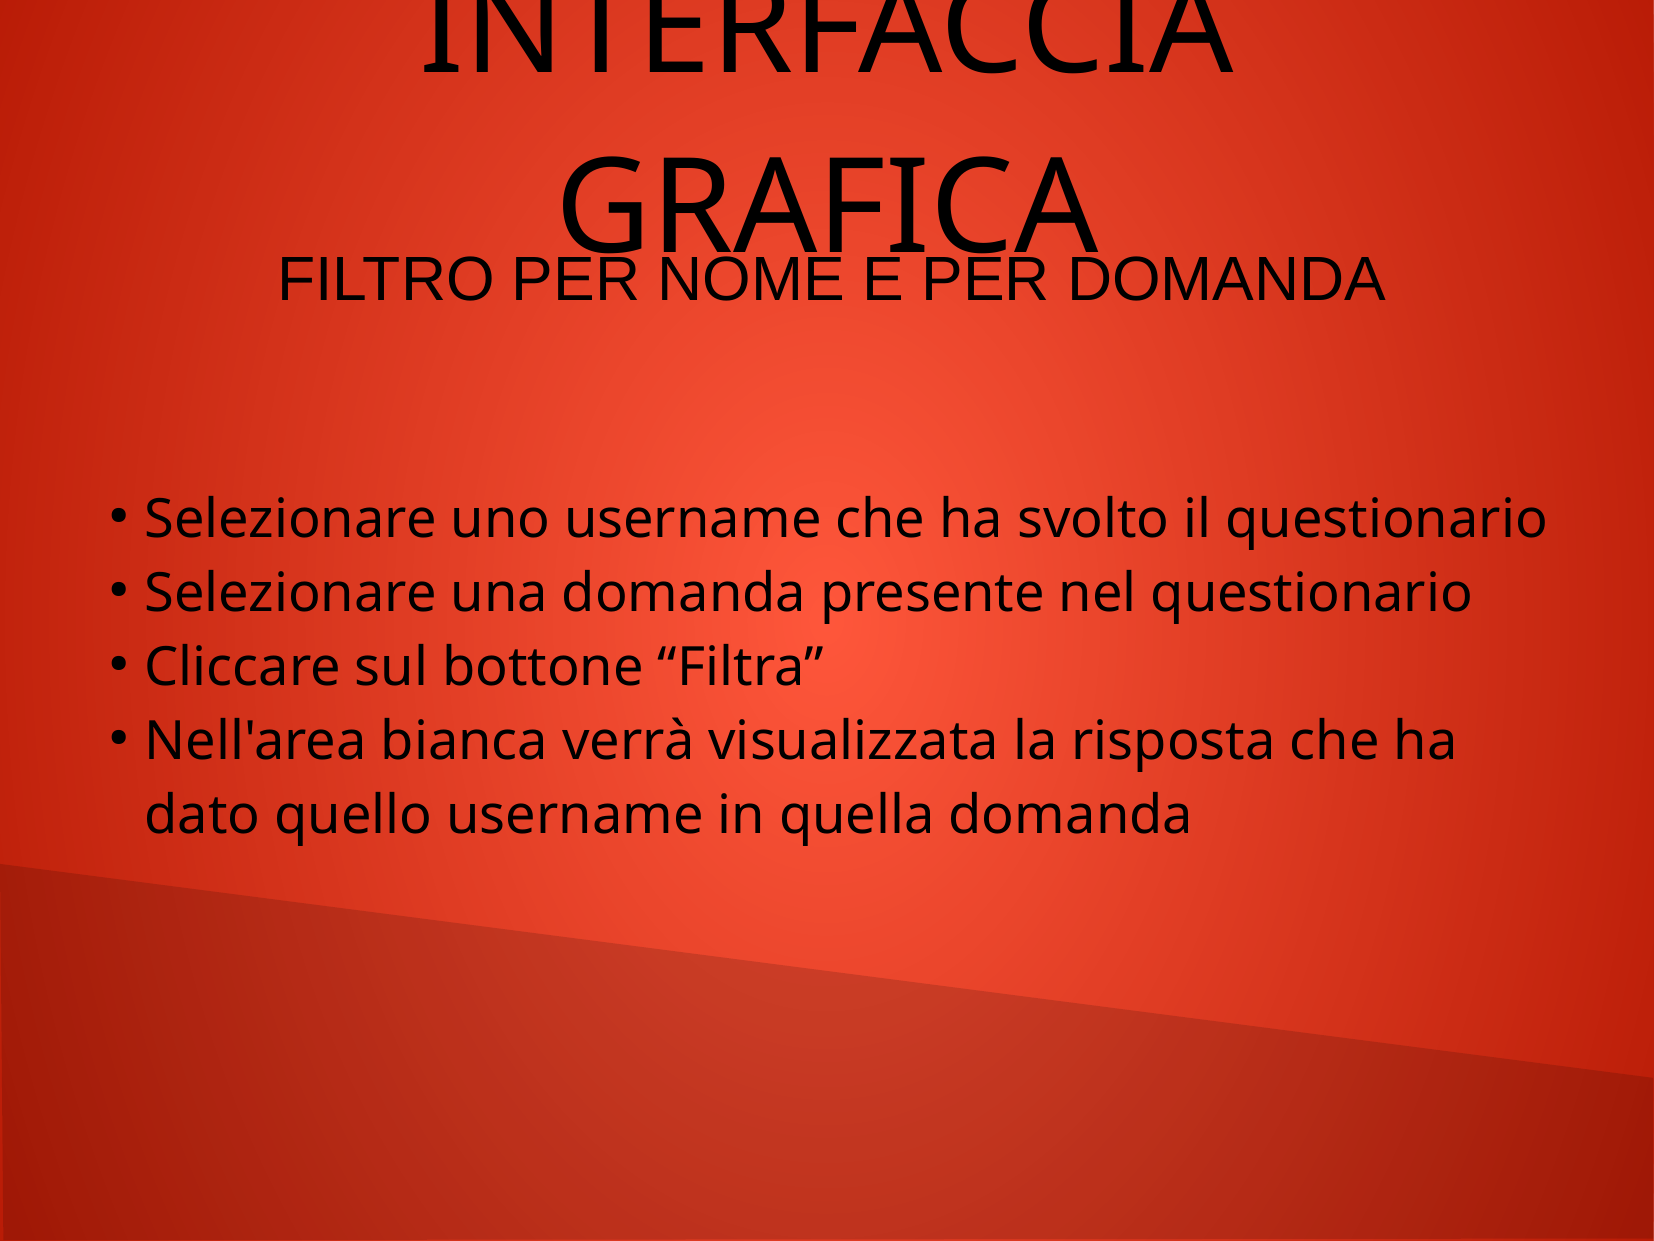

# INTERFACCIA GRAFICA
FILTRO PER NOME E PER DOMANDA
Selezionare uno username che ha svolto il questionario
Selezionare una domanda presente nel questionario
Cliccare sul bottone “Filtra”
Nell'area bianca verrà visualizzata la risposta che ha dato quello username in quella domanda